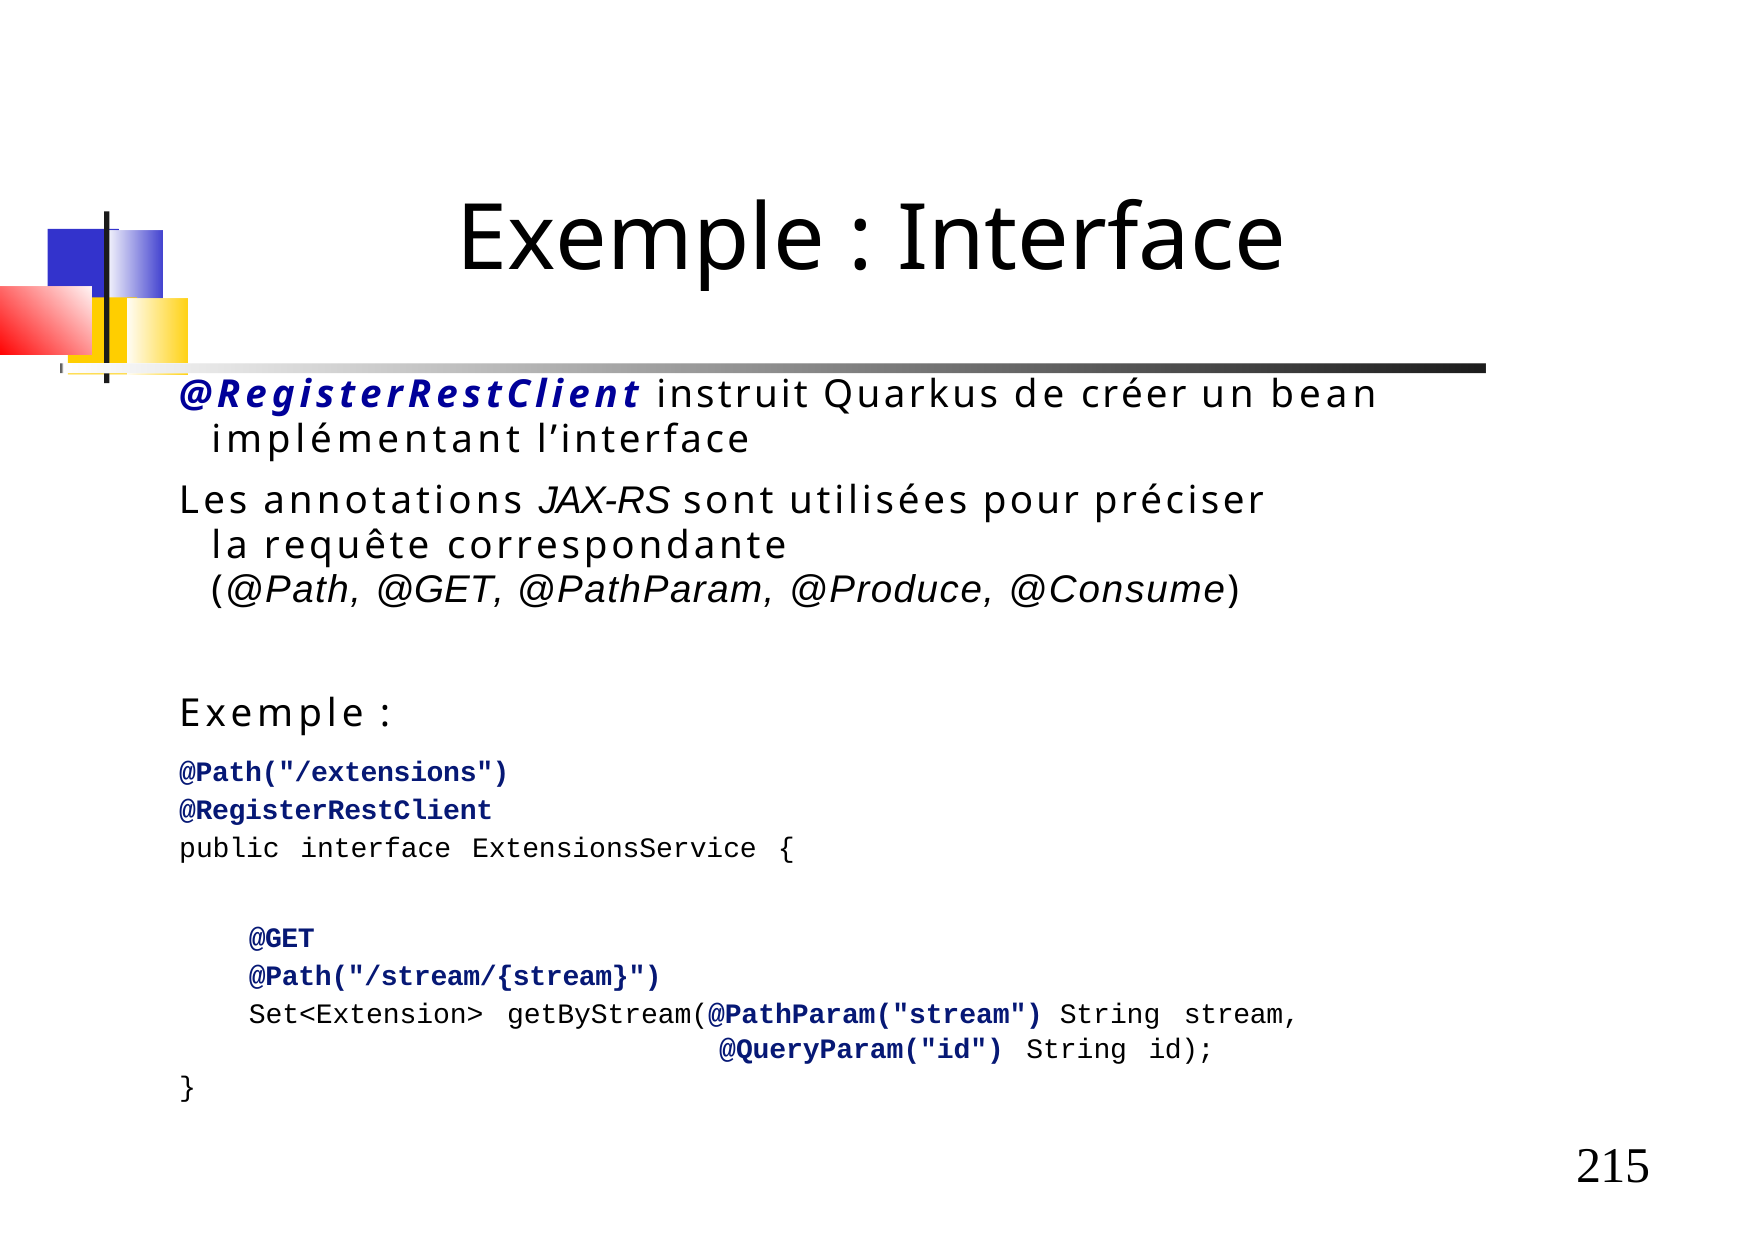

# Exemple : Interface
@RegisterRestClient instruit Quarkus de créer un bean
implémentant l’interface
Les annotations JAX-RS sont utilisées pour préciser
la requête correspondante
(@Path, @GET, @PathParam, @Produce, @Consume)
Exemple :
@Path("/extensions")
@RegisterRestClient
public interface ExtensionsService {
@GET
@Path("/stream/{stream}")
Set<Extension> getByStream(@PathParam("stream") String stream,
@QueryParam("id") String id);
}
215